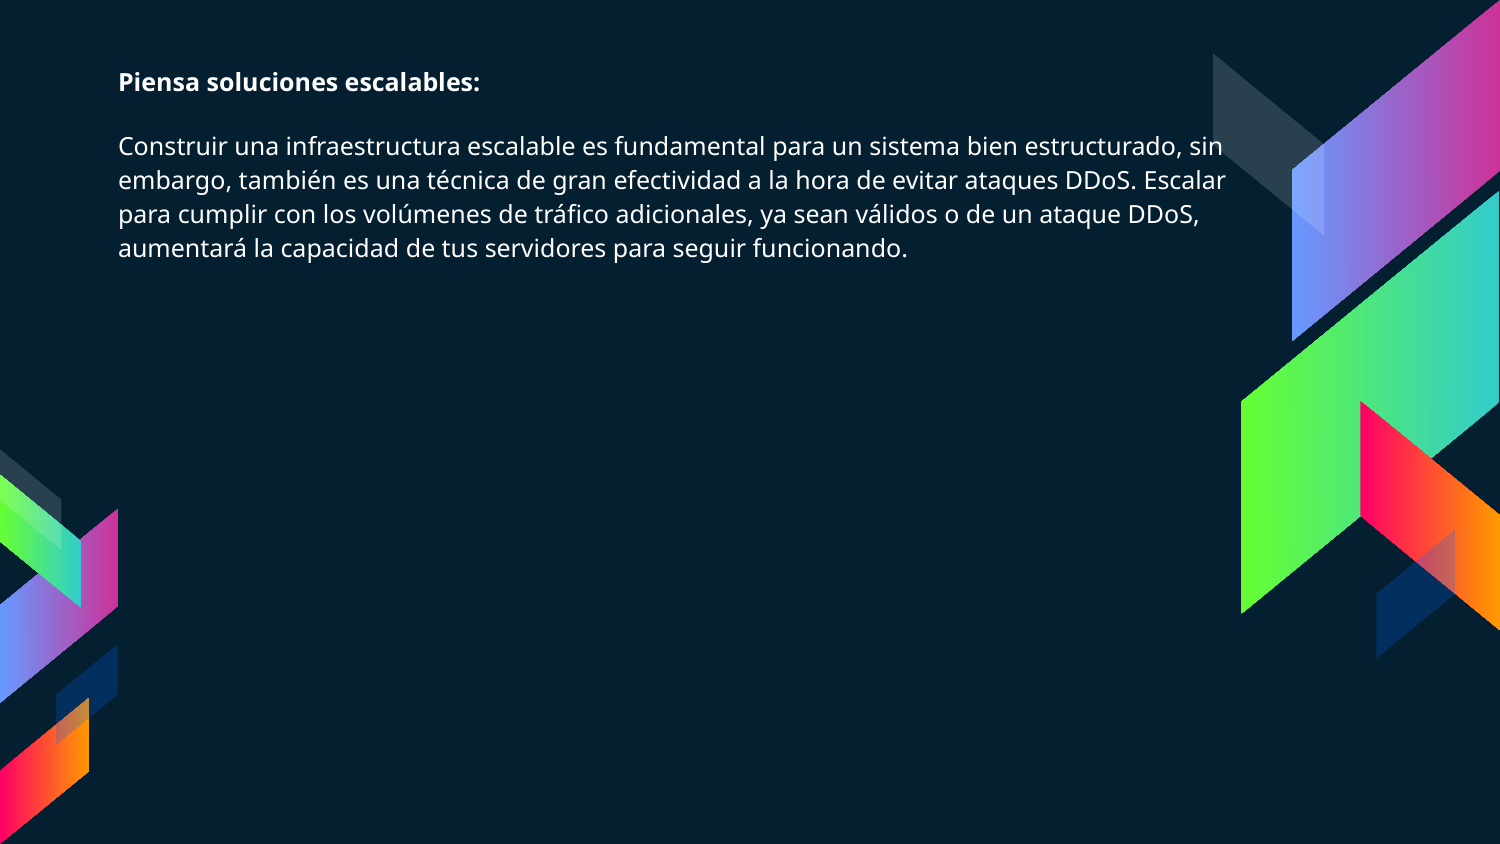

# Piensa soluciones escalables:
Construir una infraestructura escalable es fundamental para un sistema bien estructurado, sin embargo, también es una técnica de gran efectividad a la hora de evitar ataques DDoS. Escalar para cumplir con los volúmenes de tráfico adicionales, ya sean válidos o de un ataque DDoS, aumentará la capacidad de tus servidores para seguir funcionando.